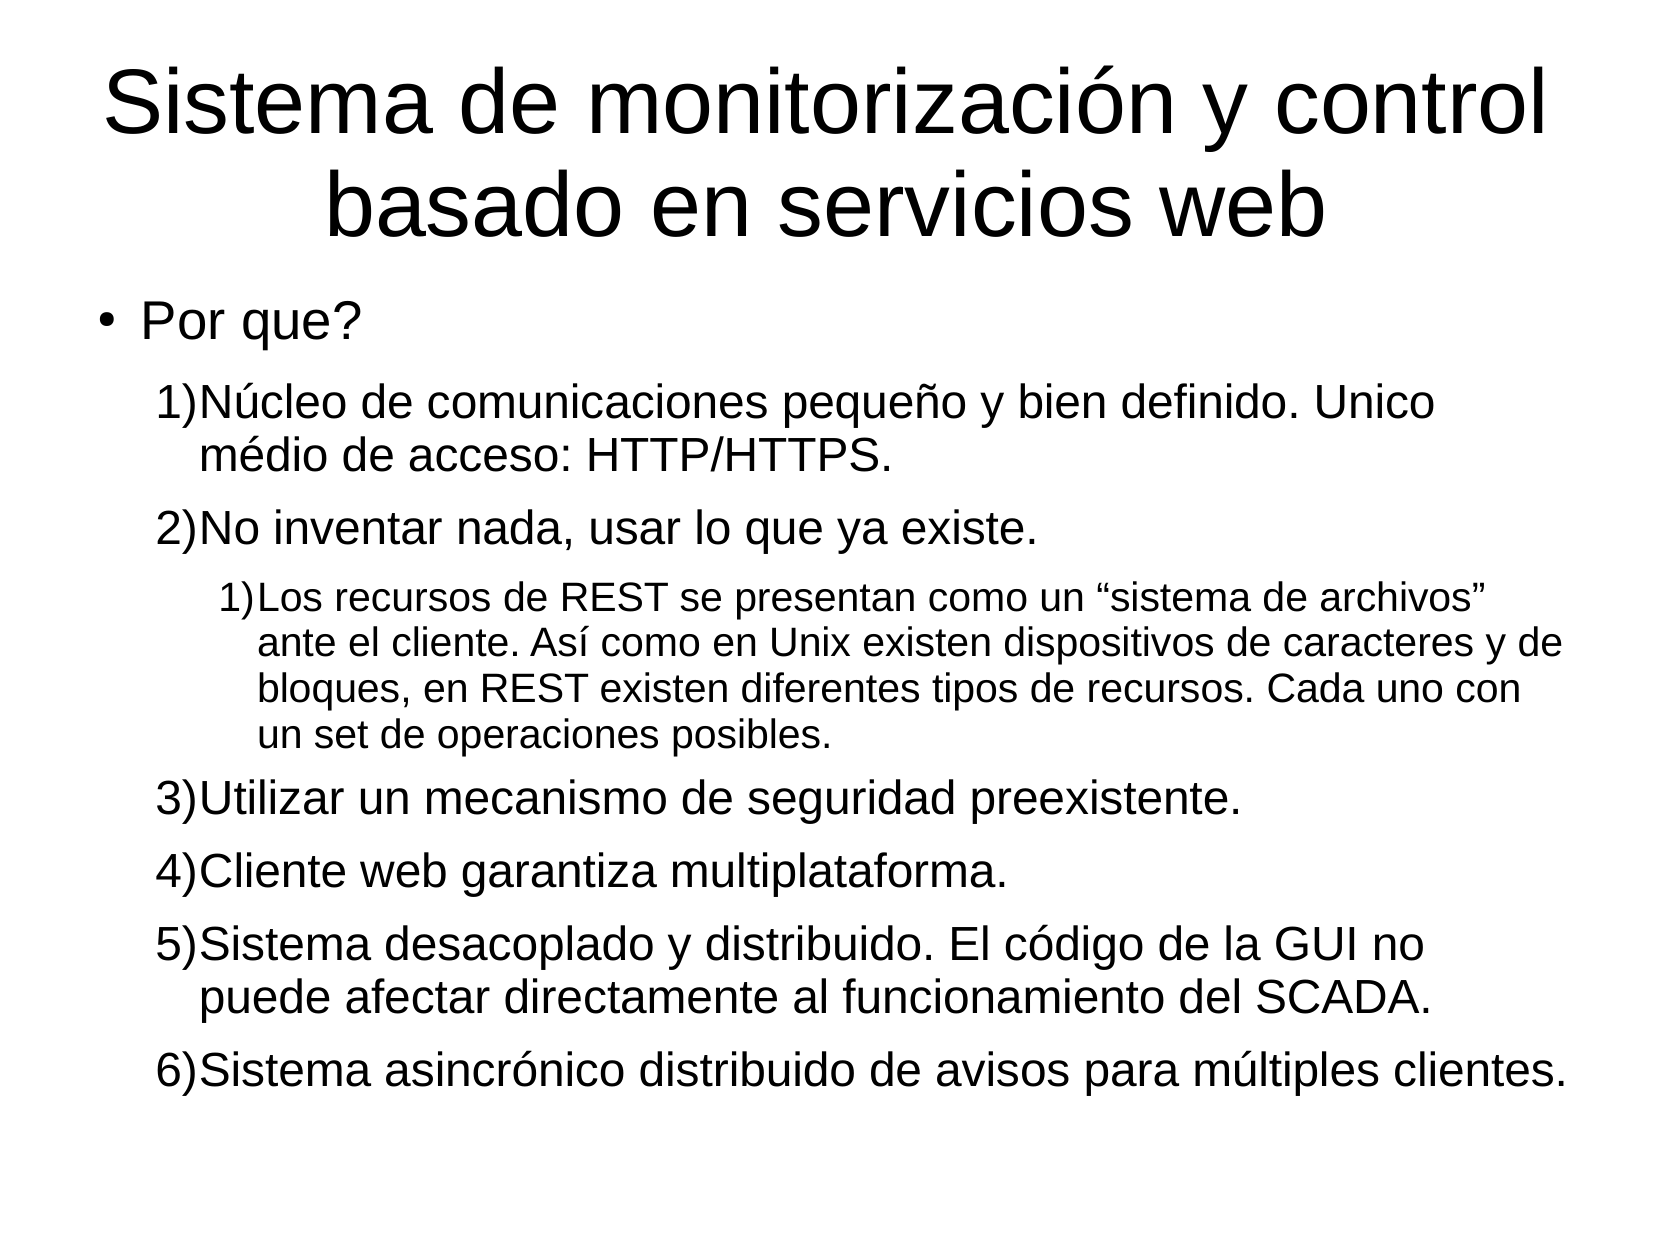

# Sistema de monitorización y control basado en servicios web
Por que?
Núcleo de comunicaciones pequeño y bien definido. Unico médio de acceso: HTTP/HTTPS.
No inventar nada, usar lo que ya existe.
Los recursos de REST se presentan como un “sistema de archivos” ante el cliente. Así como en Unix existen dispositivos de caracteres y de bloques, en REST existen diferentes tipos de recursos. Cada uno con un set de operaciones posibles.
Utilizar un mecanismo de seguridad preexistente.
Cliente web garantiza multiplataforma.
Sistema desacoplado y distribuido. El código de la GUI no puede afectar directamente al funcionamiento del SCADA.
Sistema asincrónico distribuido de avisos para múltiples clientes.